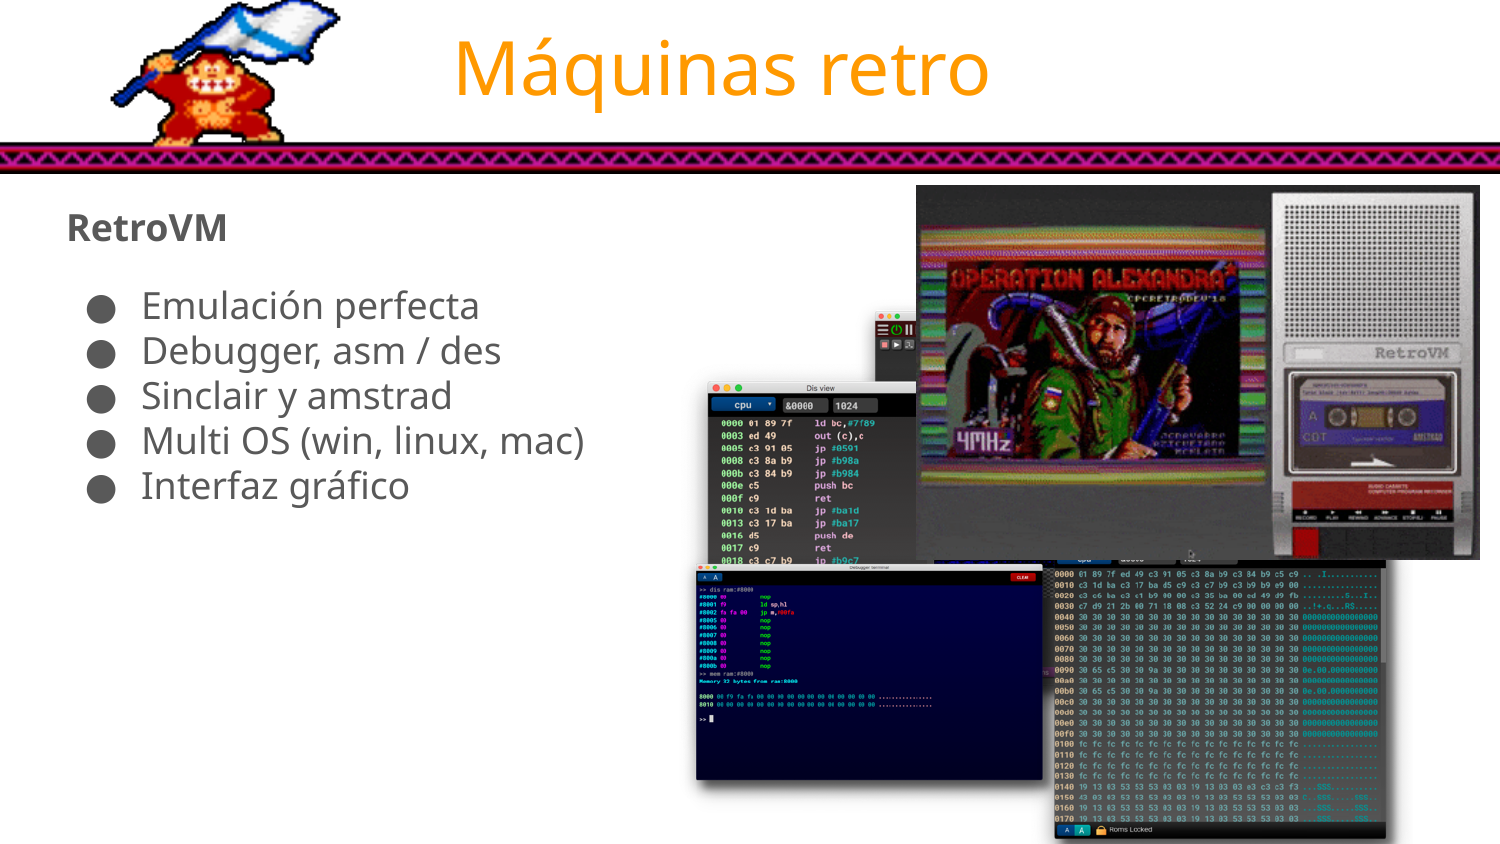

# Máquinas retro
RetroVM
Emulación perfecta
Debugger, asm / des
Sinclair y amstrad
Multi OS (win, linux, mac)
Interfaz gráfico